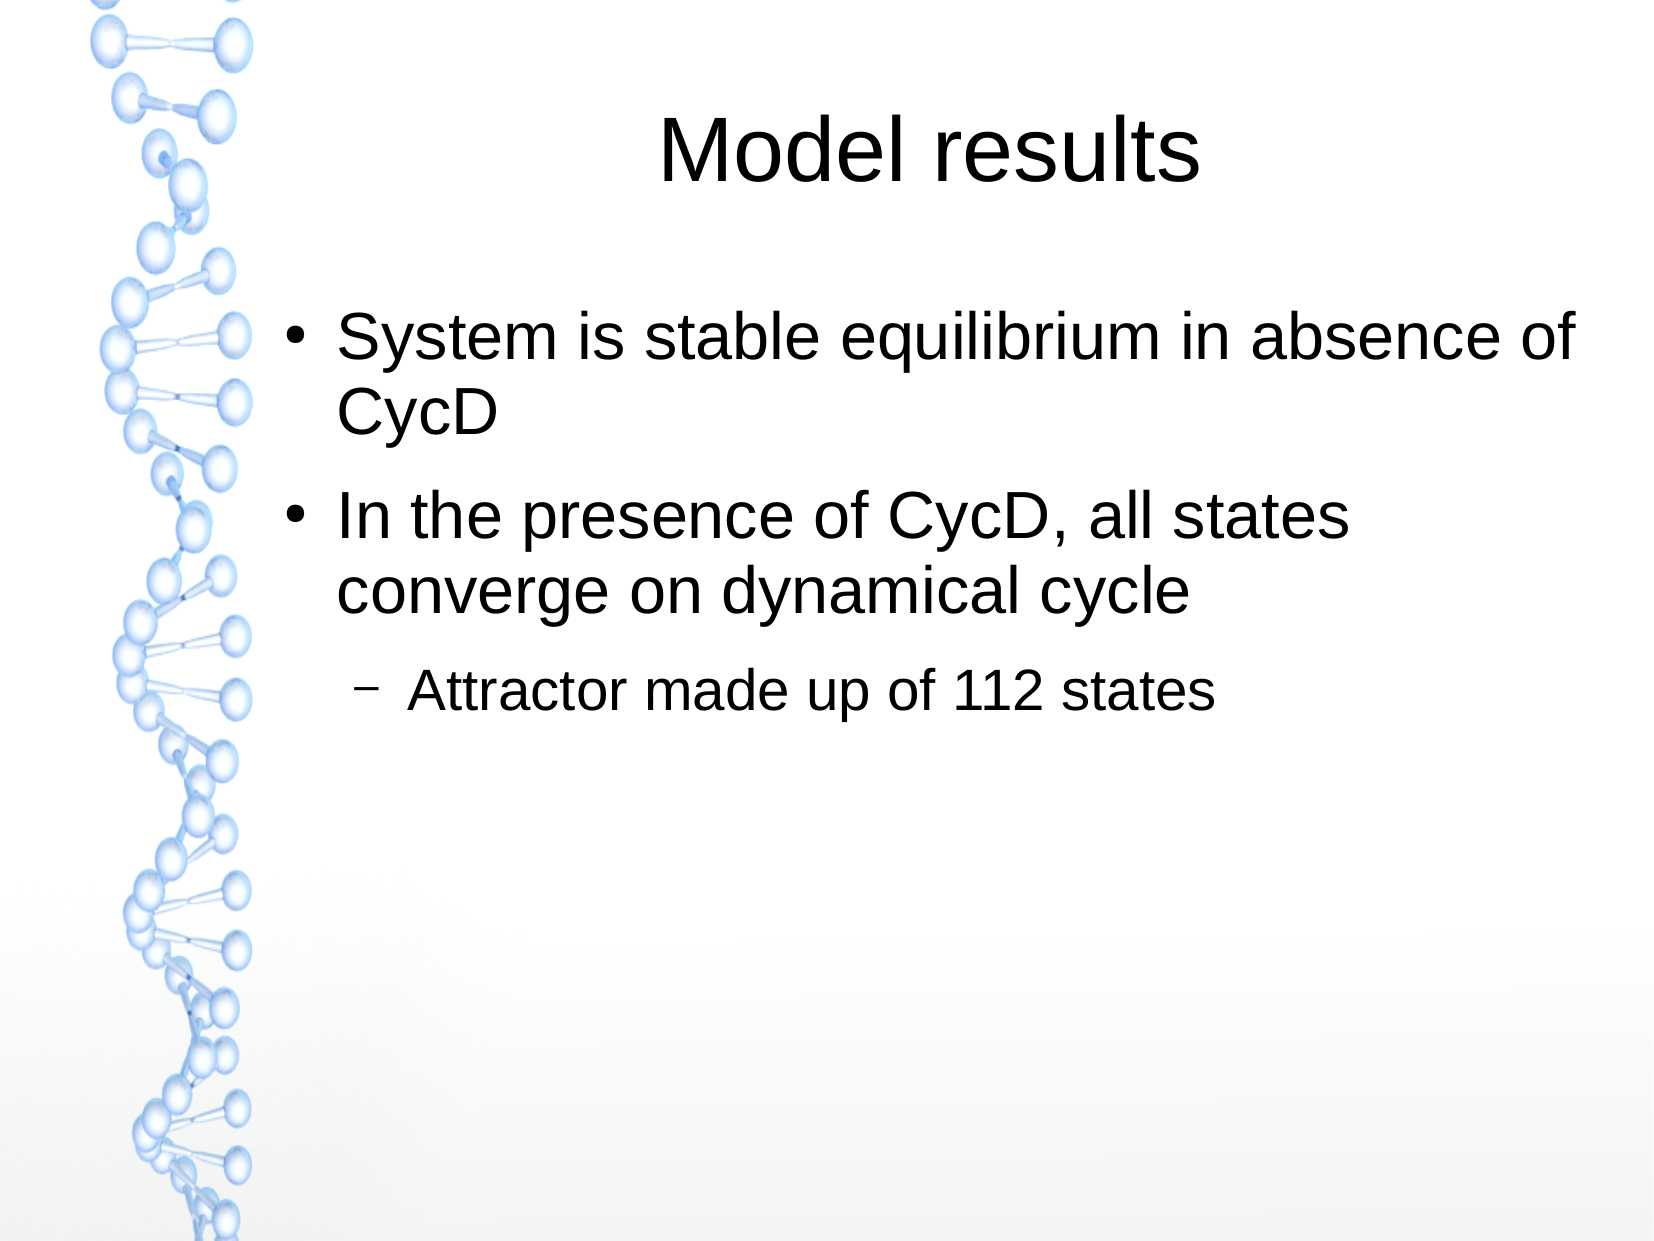

# Model results
System is stable equilibrium in absence of CycD
In the presence of CycD, all states converge on dynamical cycle
Attractor made up of 112 states